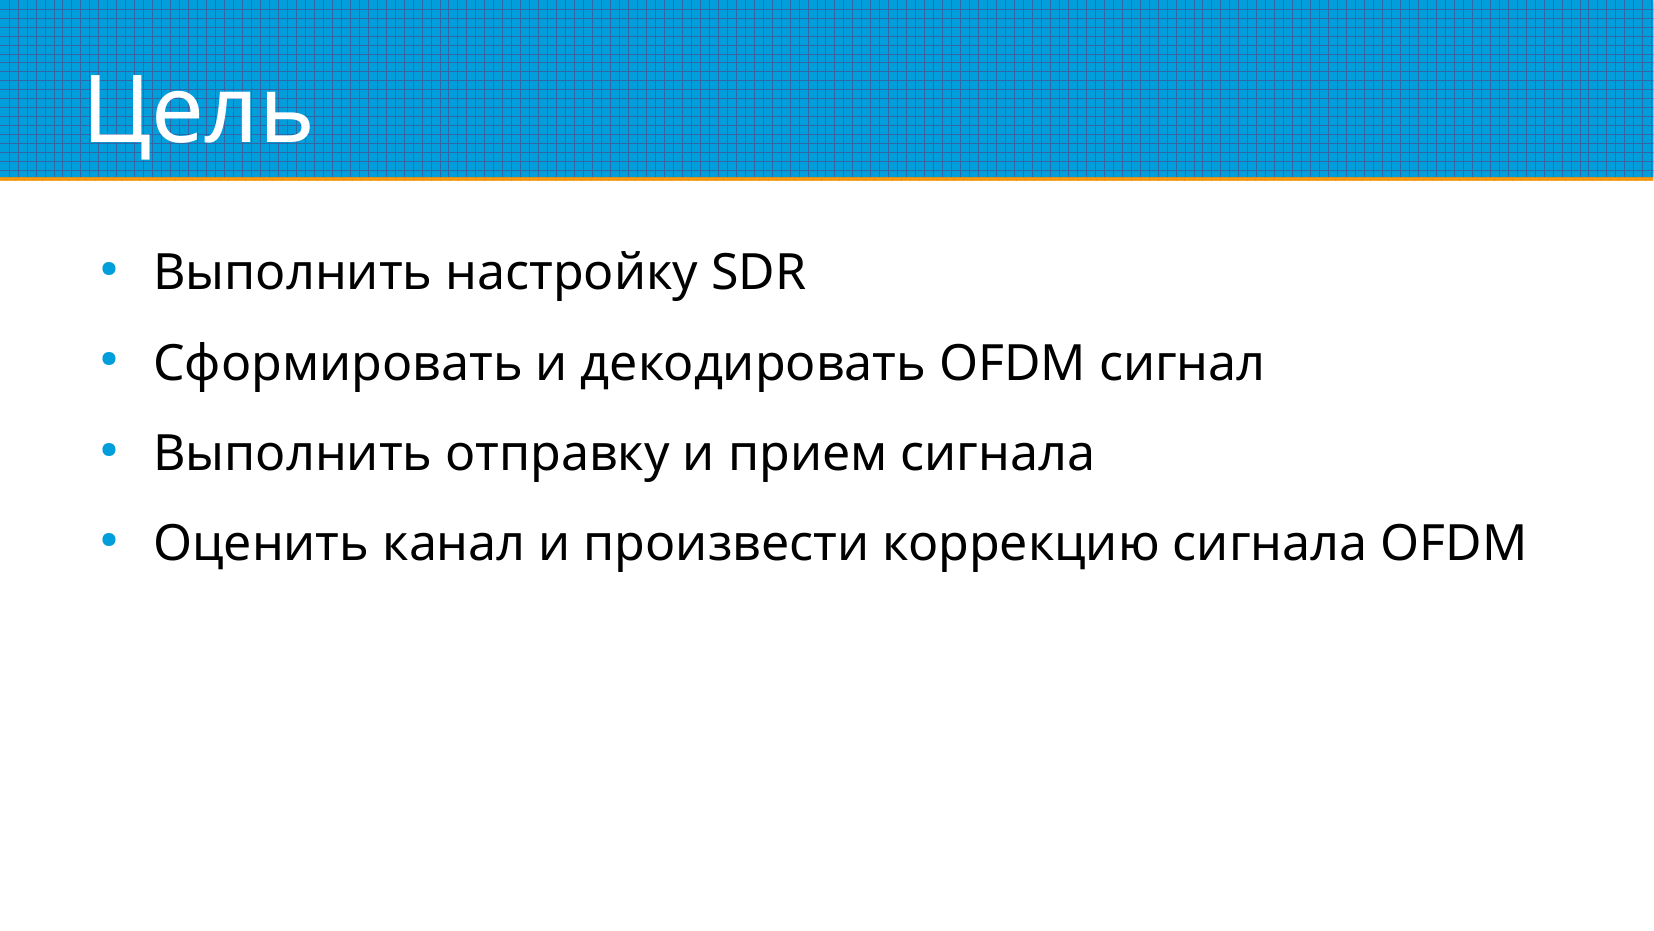

# Цель
Выполнить настройку SDR
Сформировать и декодировать OFDM сигнал
Выполнить отправку и прием сигнала
Оценить канал и произвести коррекцию сигнала OFDM